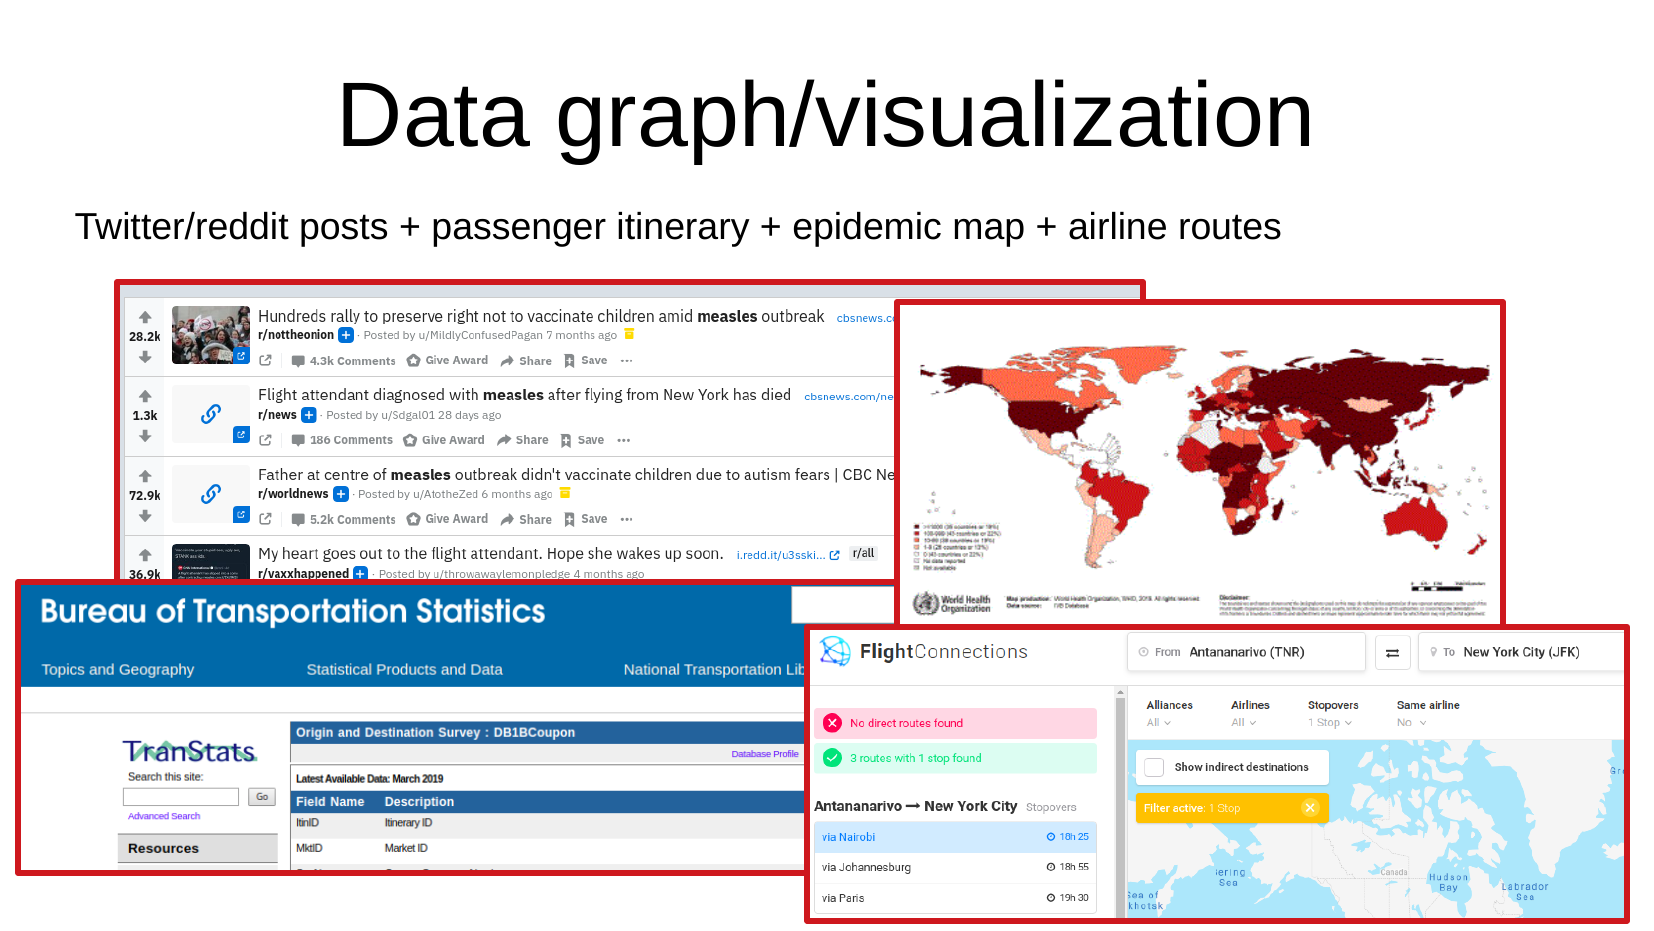

# Data graph/visualization
Twitter/reddit posts + passenger itinerary + epidemic map + airline routes